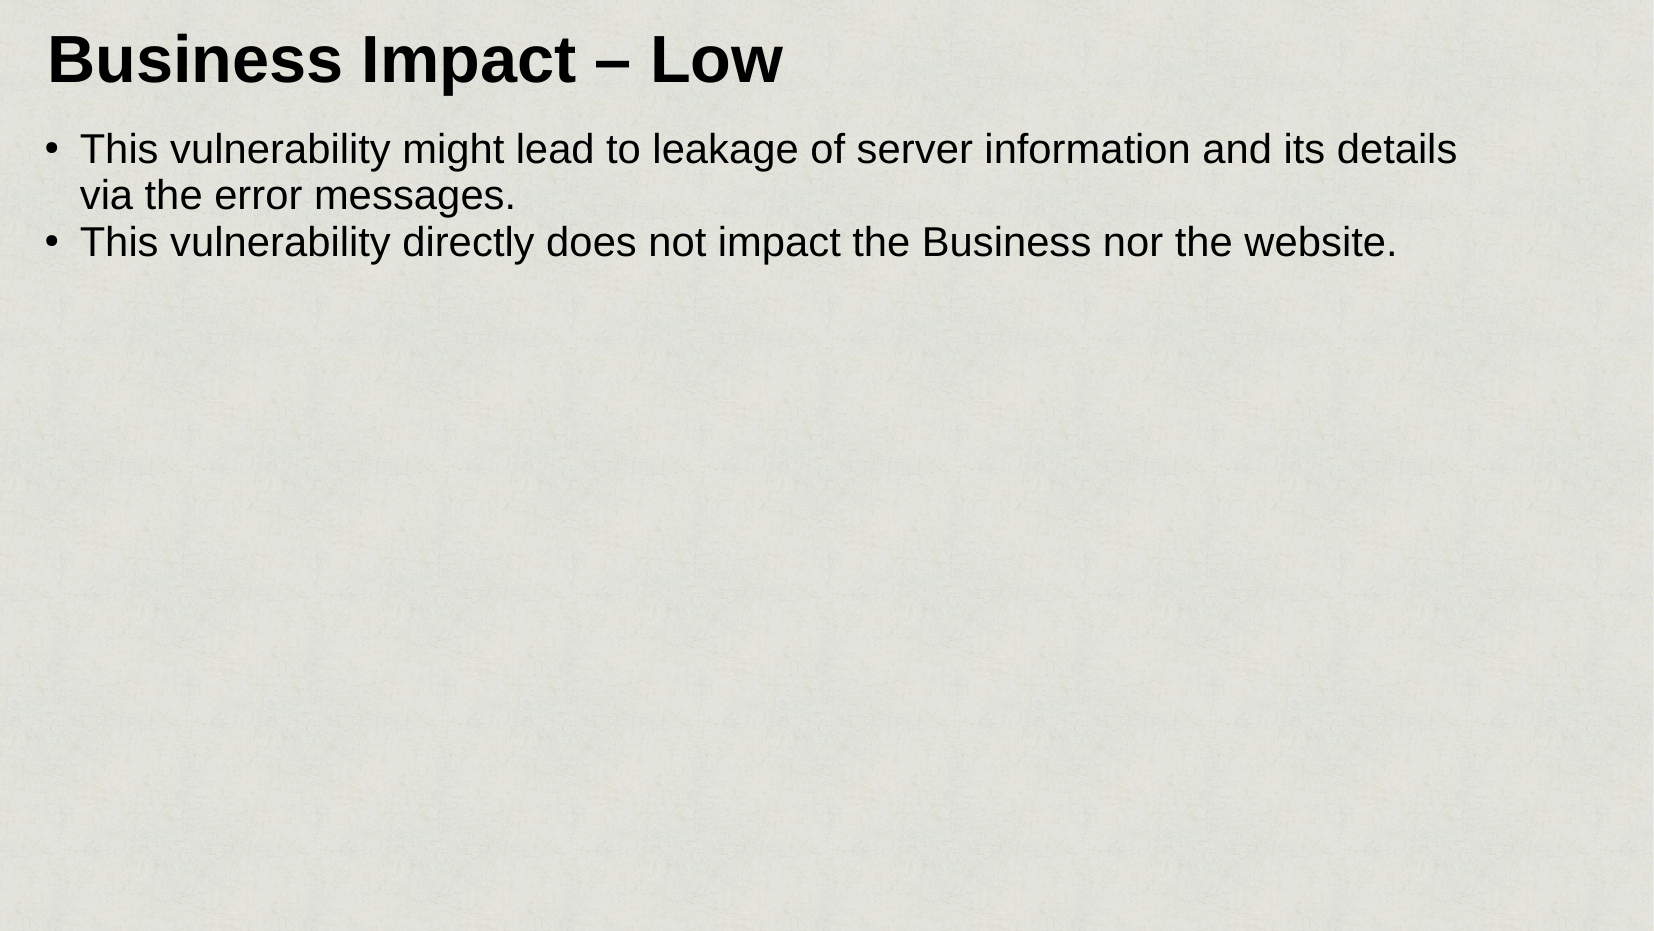

# Business Impact – Low
This vulnerability might lead to leakage of server information and its details via the error messages.
This vulnerability directly does not impact the Business nor the website.